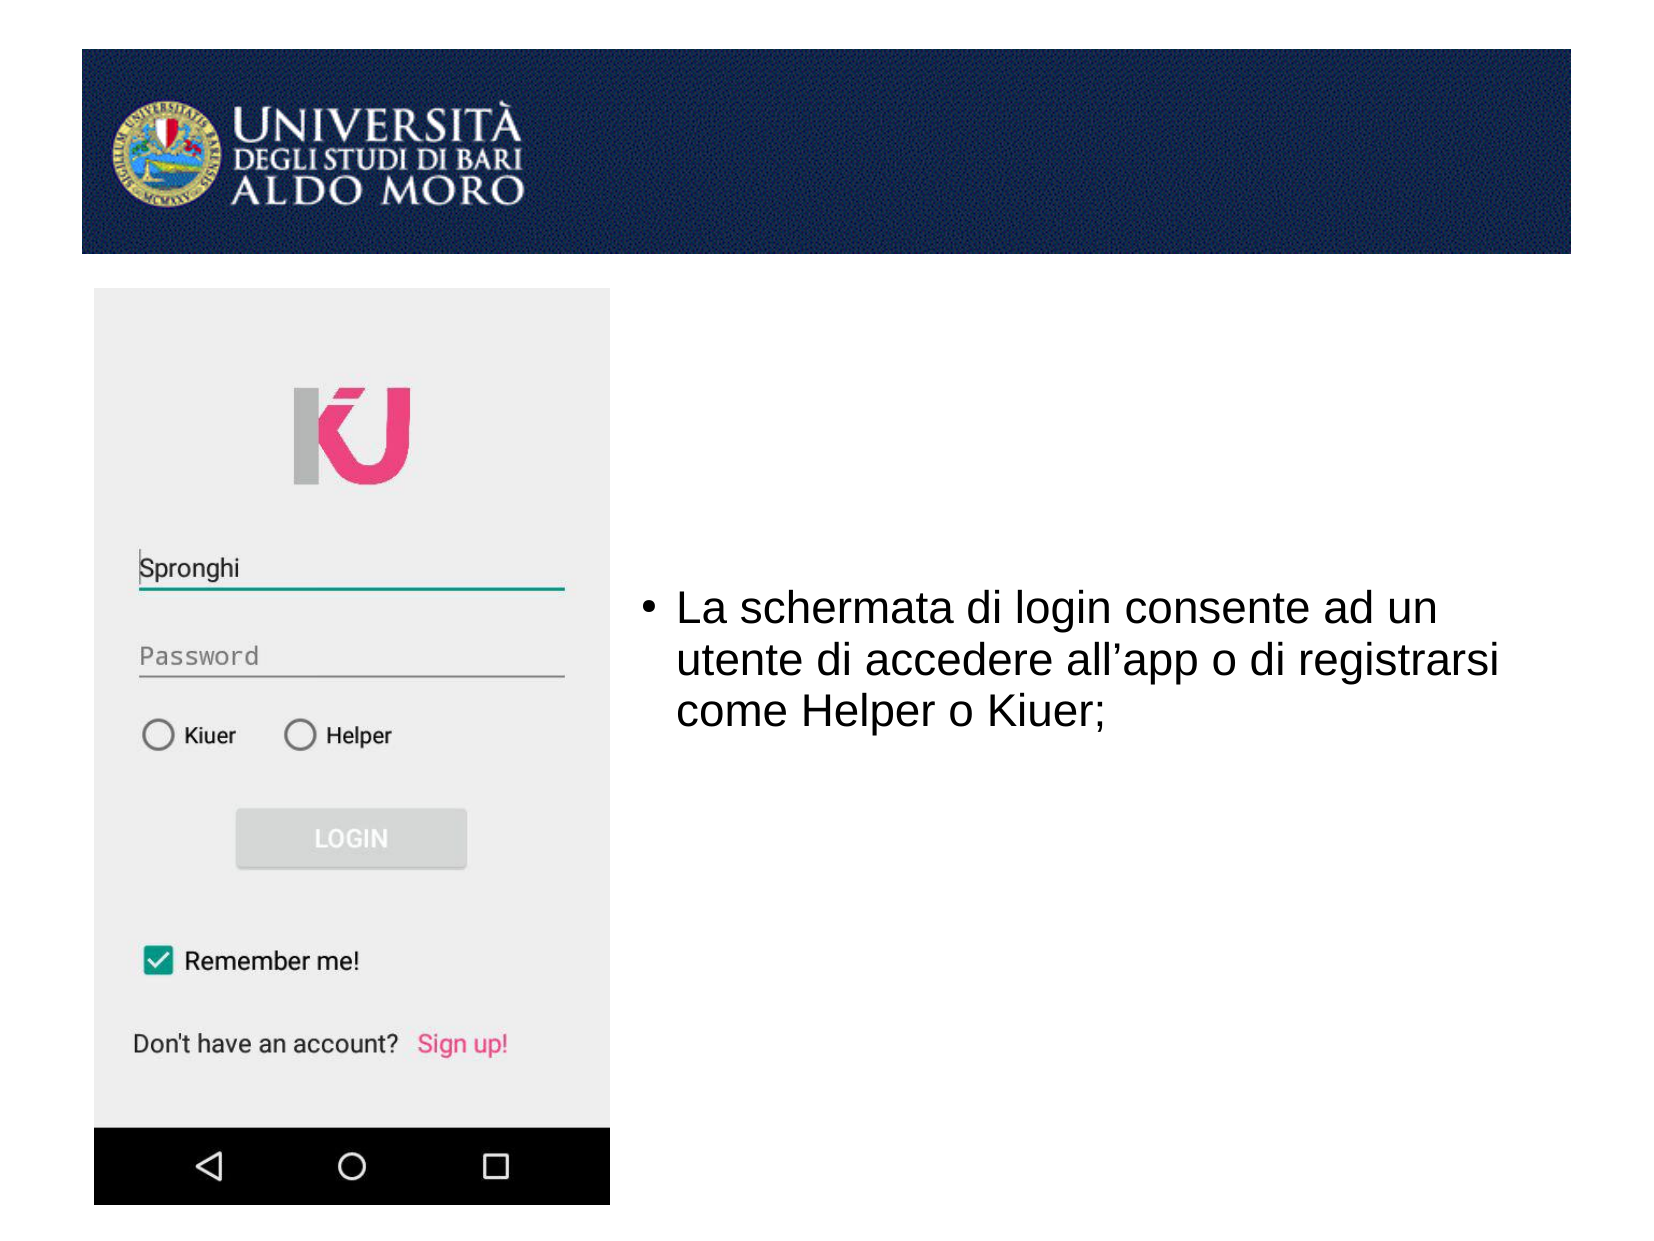

#
La schermata di login consente ad un utente di accedere all’app o di registrarsi come Helper o Kiuer;